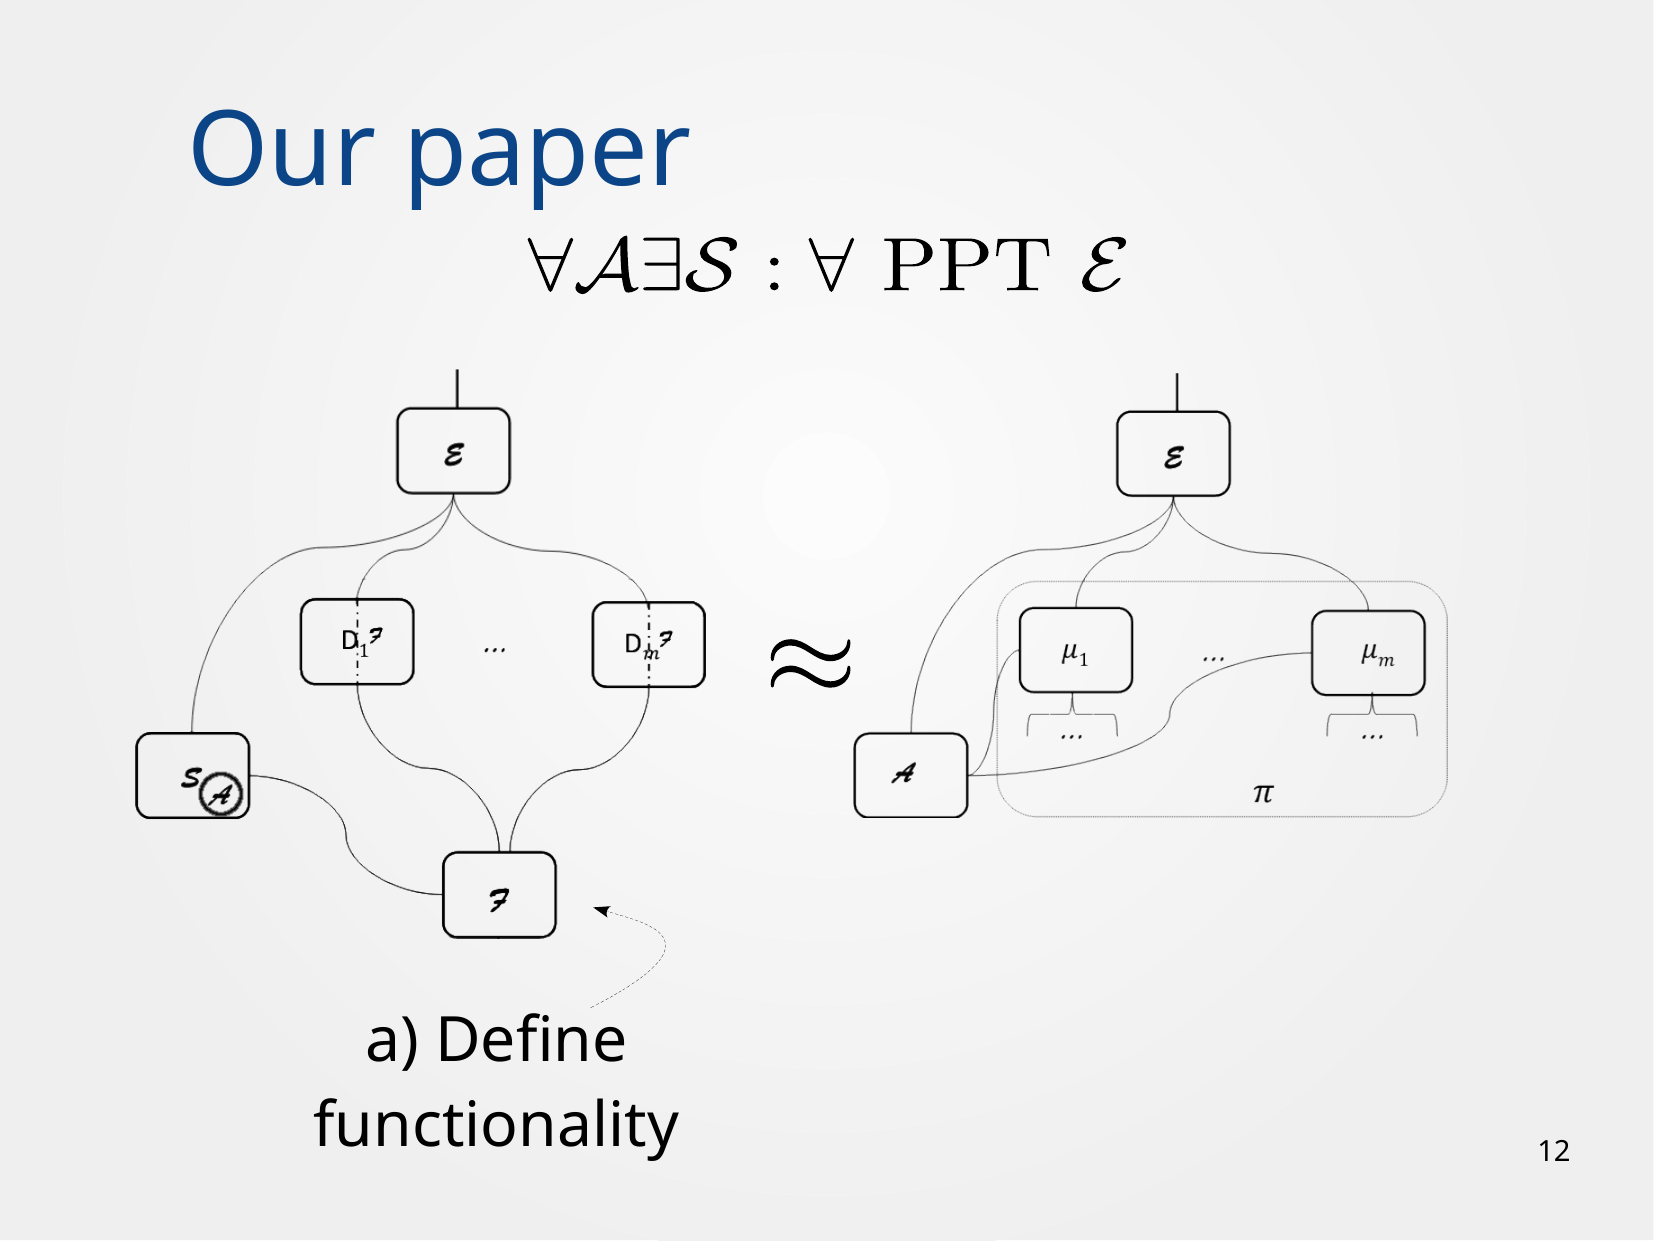

# Our paper
a) Define functionality
12